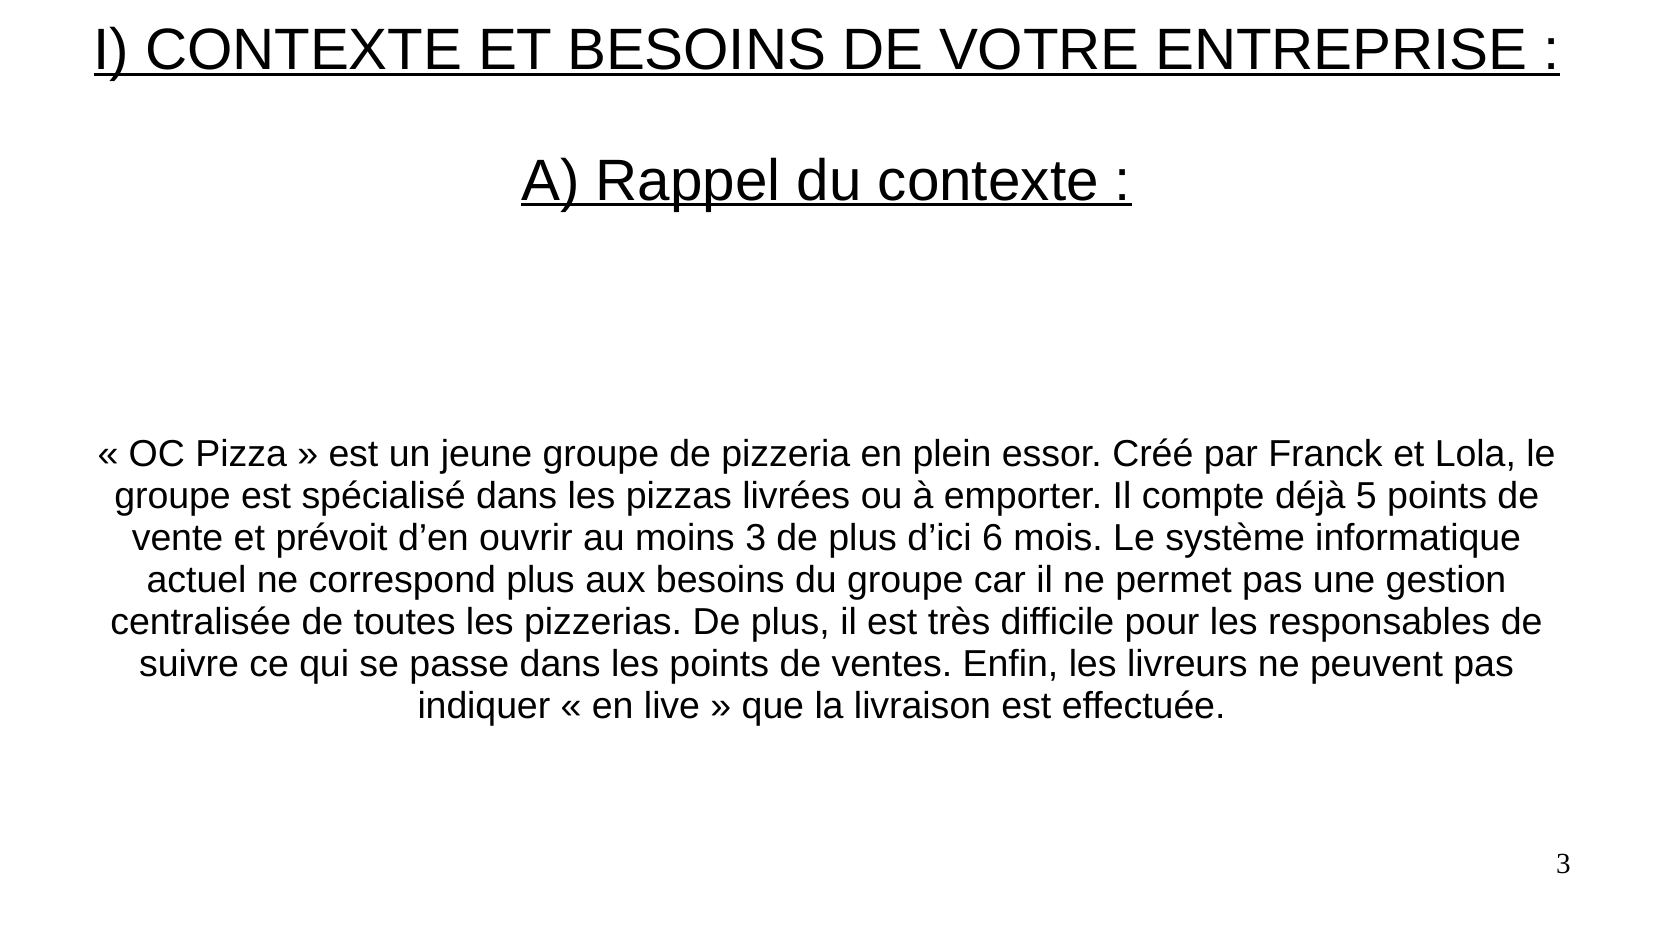

# I) CONTEXTE ET BESOINS DE VOTRE ENTREPRISE : A) Rappel du contexte :
« OC Pizza » est un jeune groupe de pizzeria en plein essor. Créé par Franck et Lola, le groupe est spécialisé dans les pizzas livrées ou à emporter. Il compte déjà 5 points de vente et prévoit d’en ouvrir au moins 3 de plus d’ici 6 mois. Le système informatique actuel ne correspond plus aux besoins du groupe car il ne permet pas une gestion centralisée de toutes les pizzerias. De plus, il est très difficile pour les responsables de suivre ce qui se passe dans les points de ventes. Enfin, les livreurs ne peuvent pas indiquer « en live » que la livraison est effectuée.
3